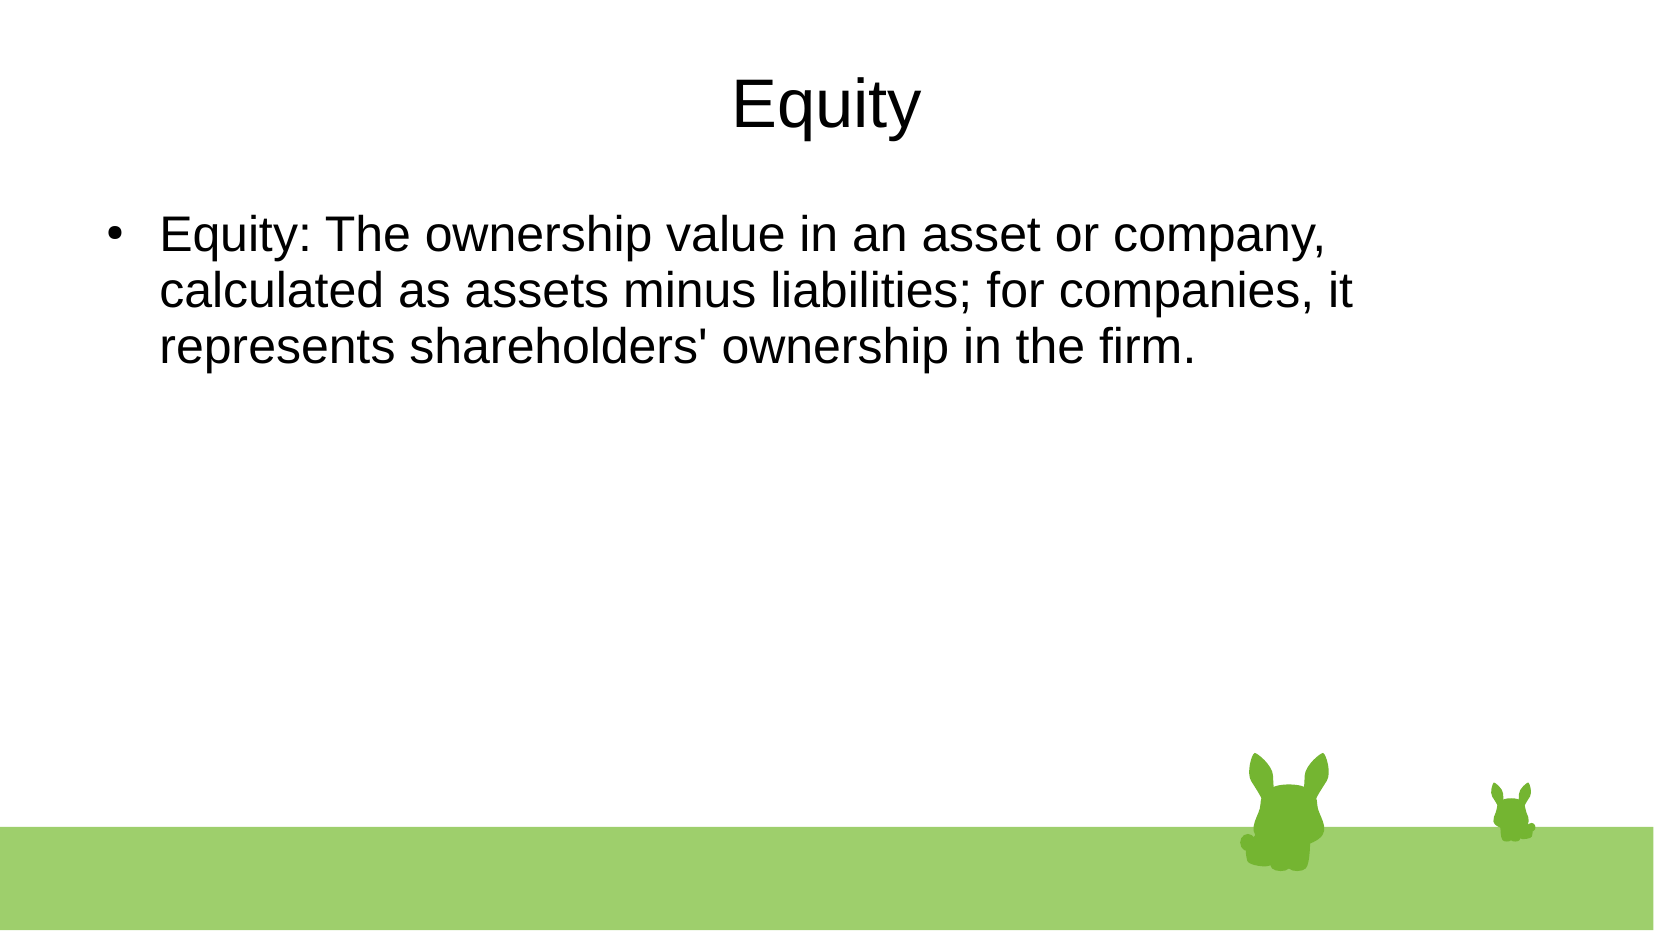

# Equity
Equity: The ownership value in an asset or company, calculated as assets minus liabilities; for companies, it represents shareholders' ownership in the firm.